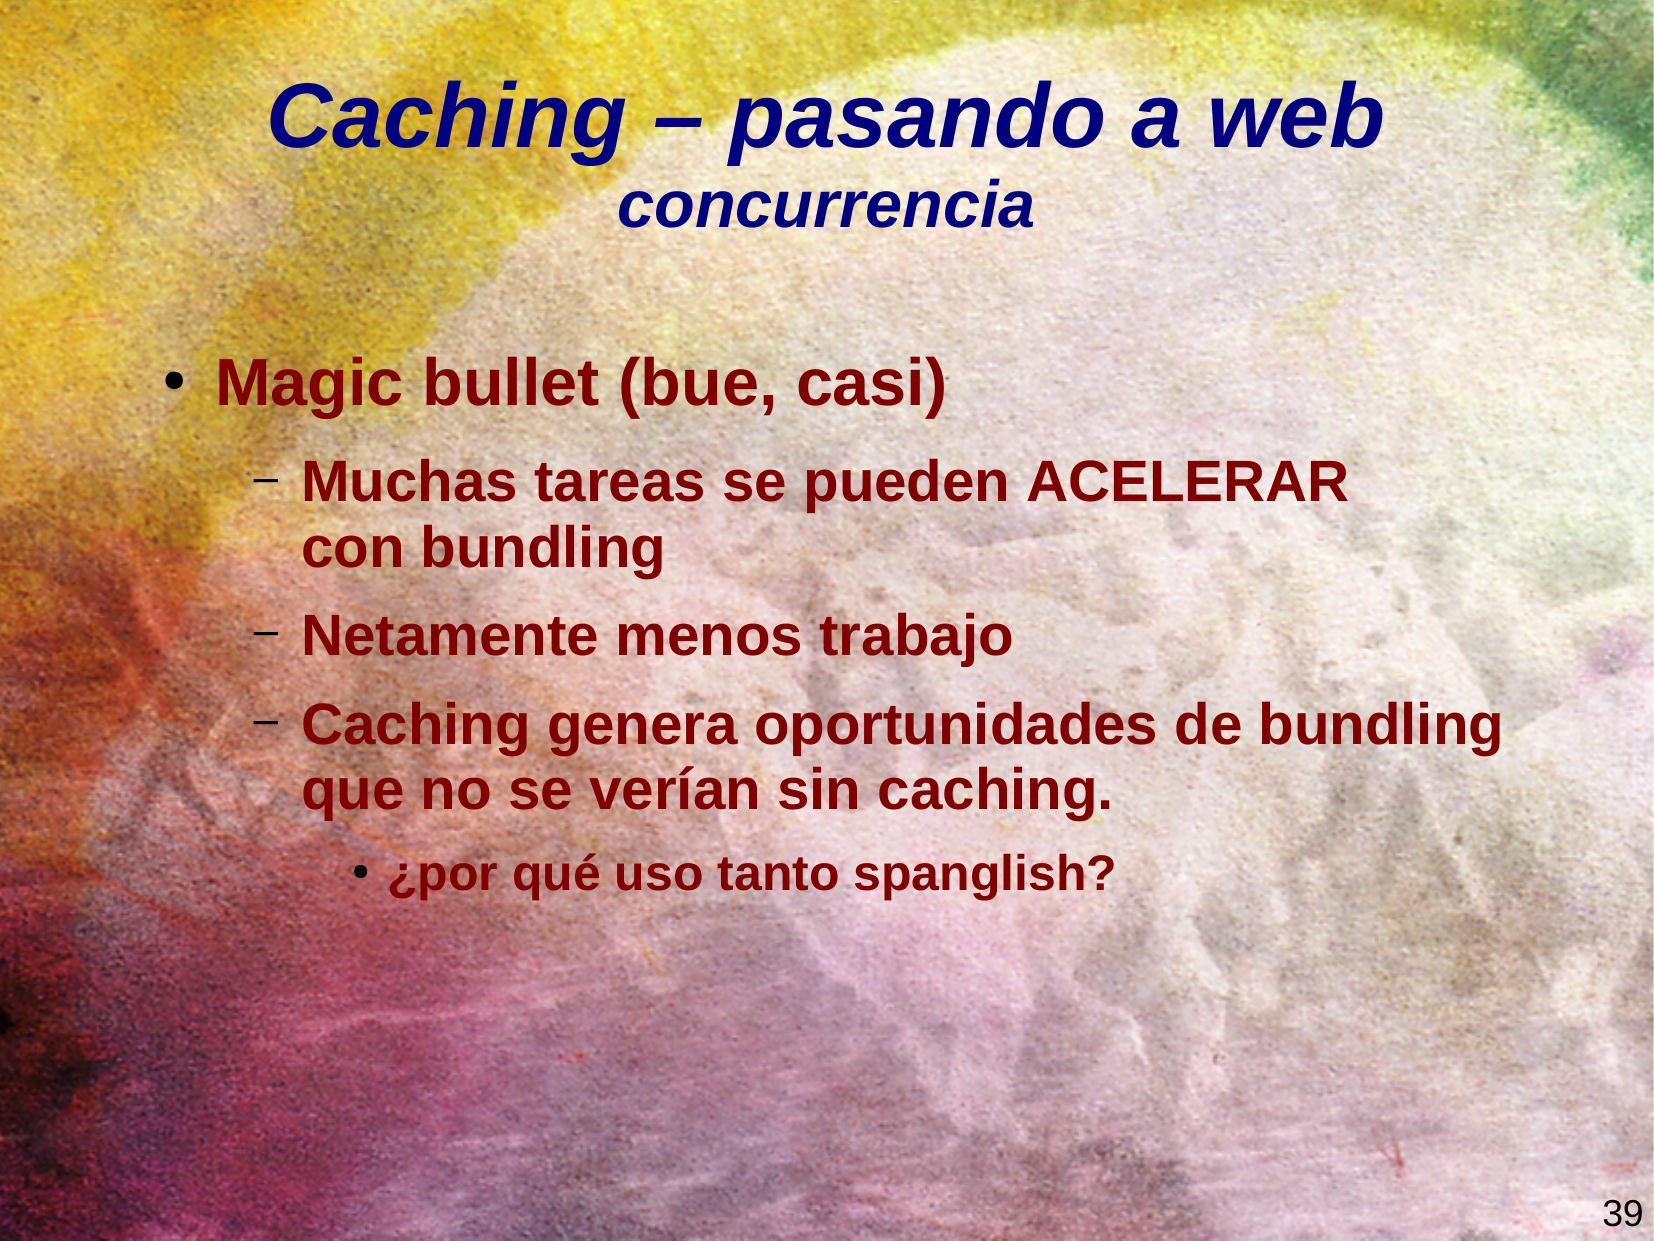

# Caching – pasando a web concurrencia
Magic bullet (bue, casi)
Muchas tareas se pueden ACELERAR
con bundling
Netamente menos trabajo
Caching genera oportunidades de bundling que no se verían sin caching.
¿por qué uso tanto spanglish?
39